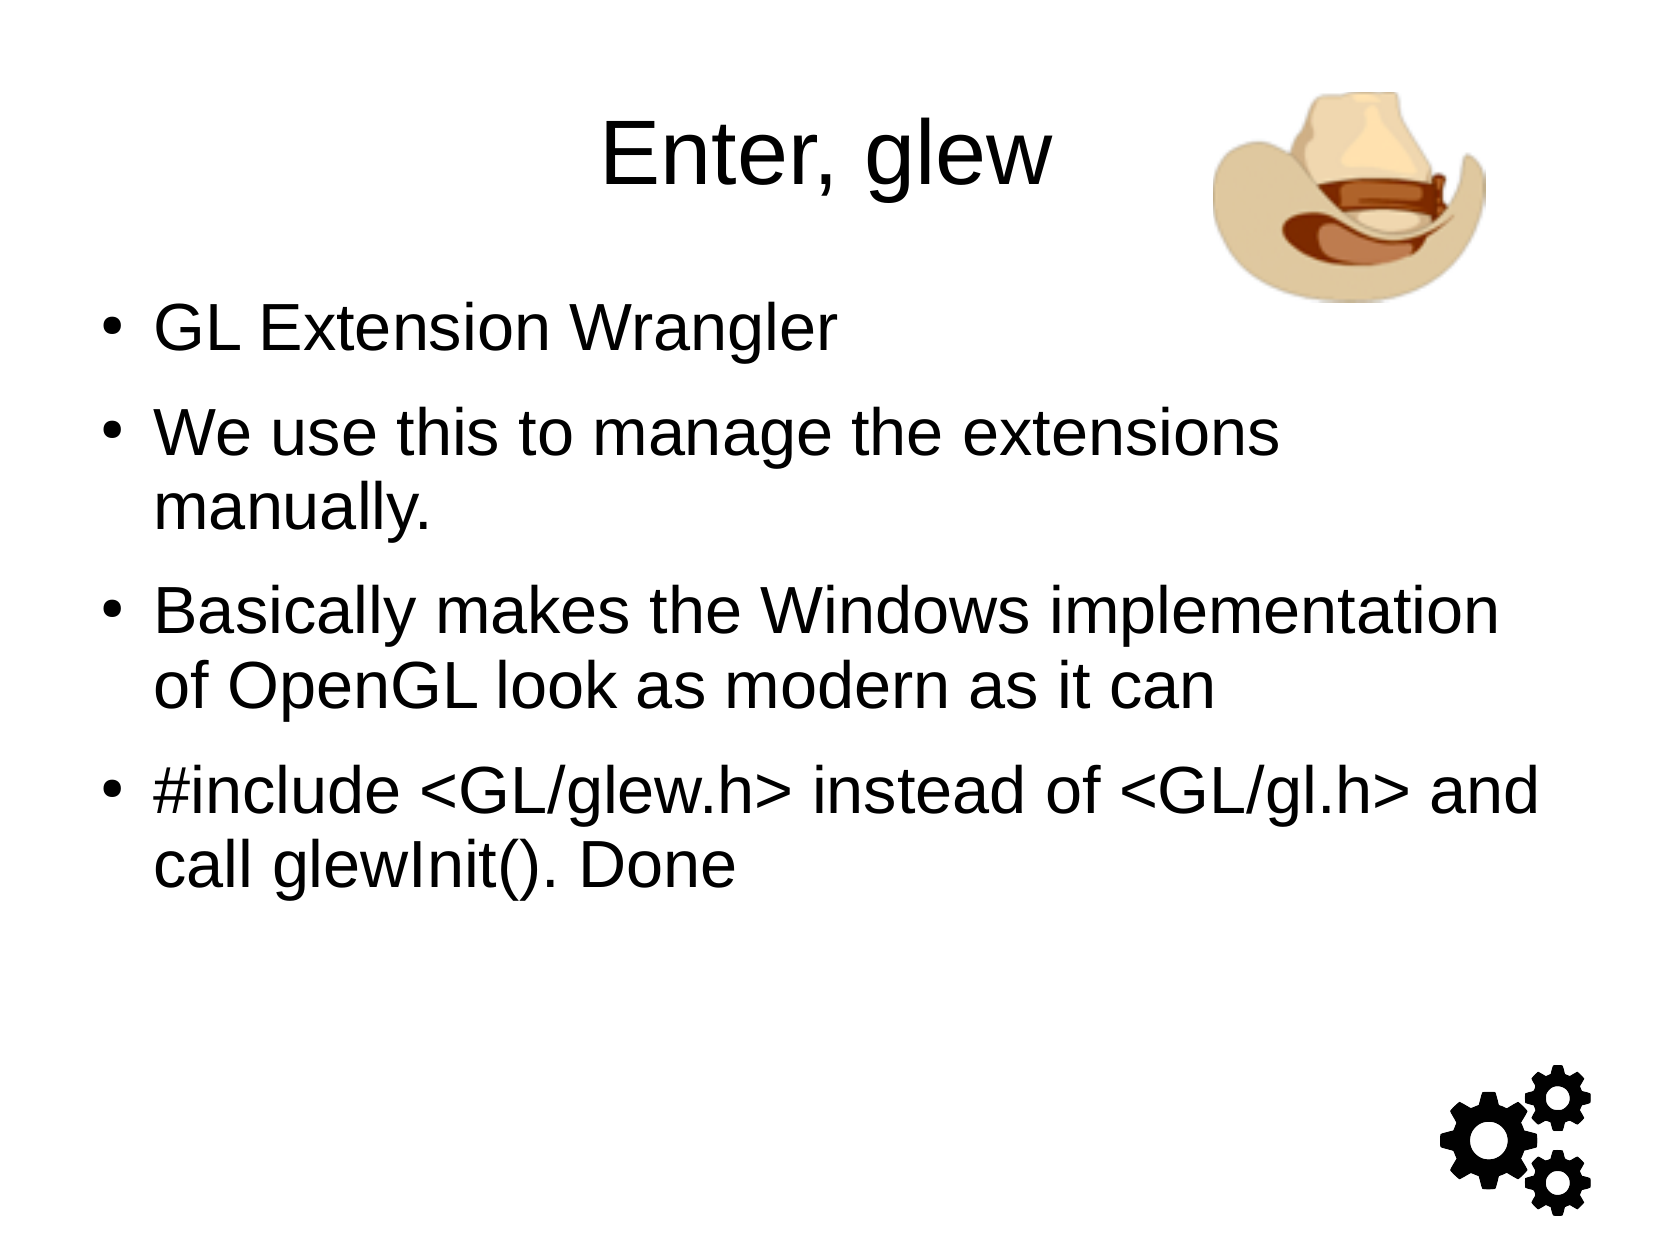

# Enter, glew
GL Extension Wrangler
We use this to manage the extensions manually.
Basically makes the Windows implementation of OpenGL look as modern as it can
#include <GL/glew.h> instead of <GL/gl.h> and call glewInit(). Done